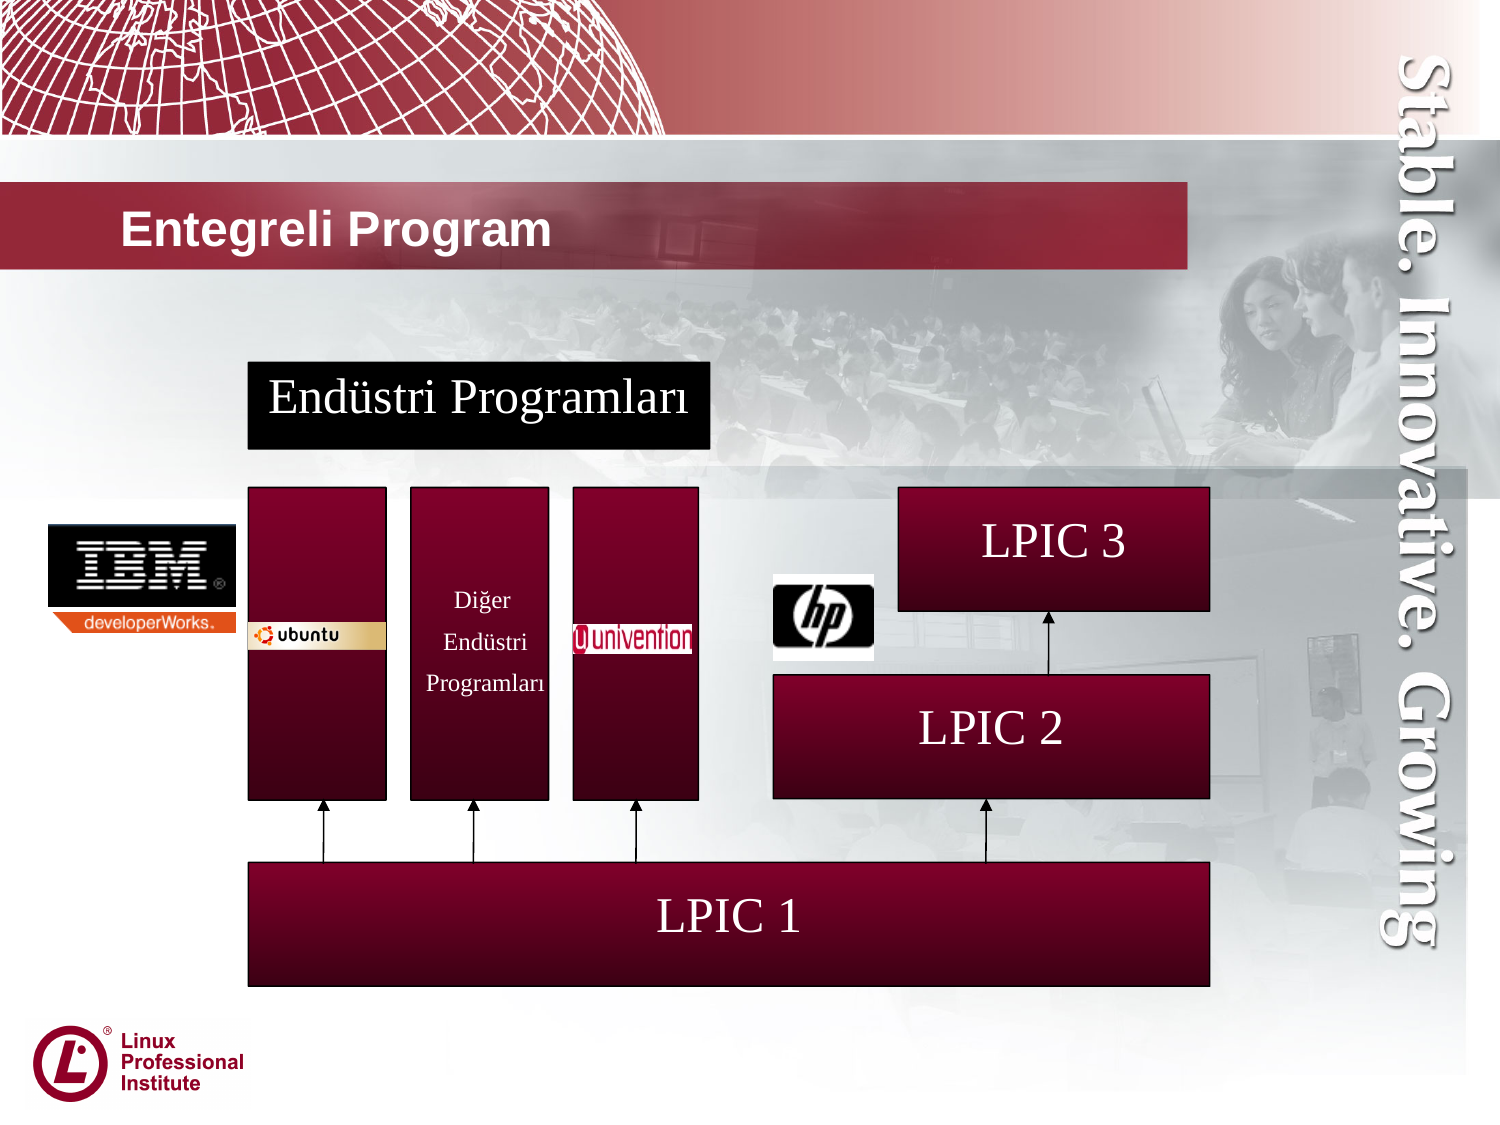

Entegreli Program
Endüstri Programları
Diğer
Endüstri
Programları
LPIC 3
LPIC 2
LPIC 1